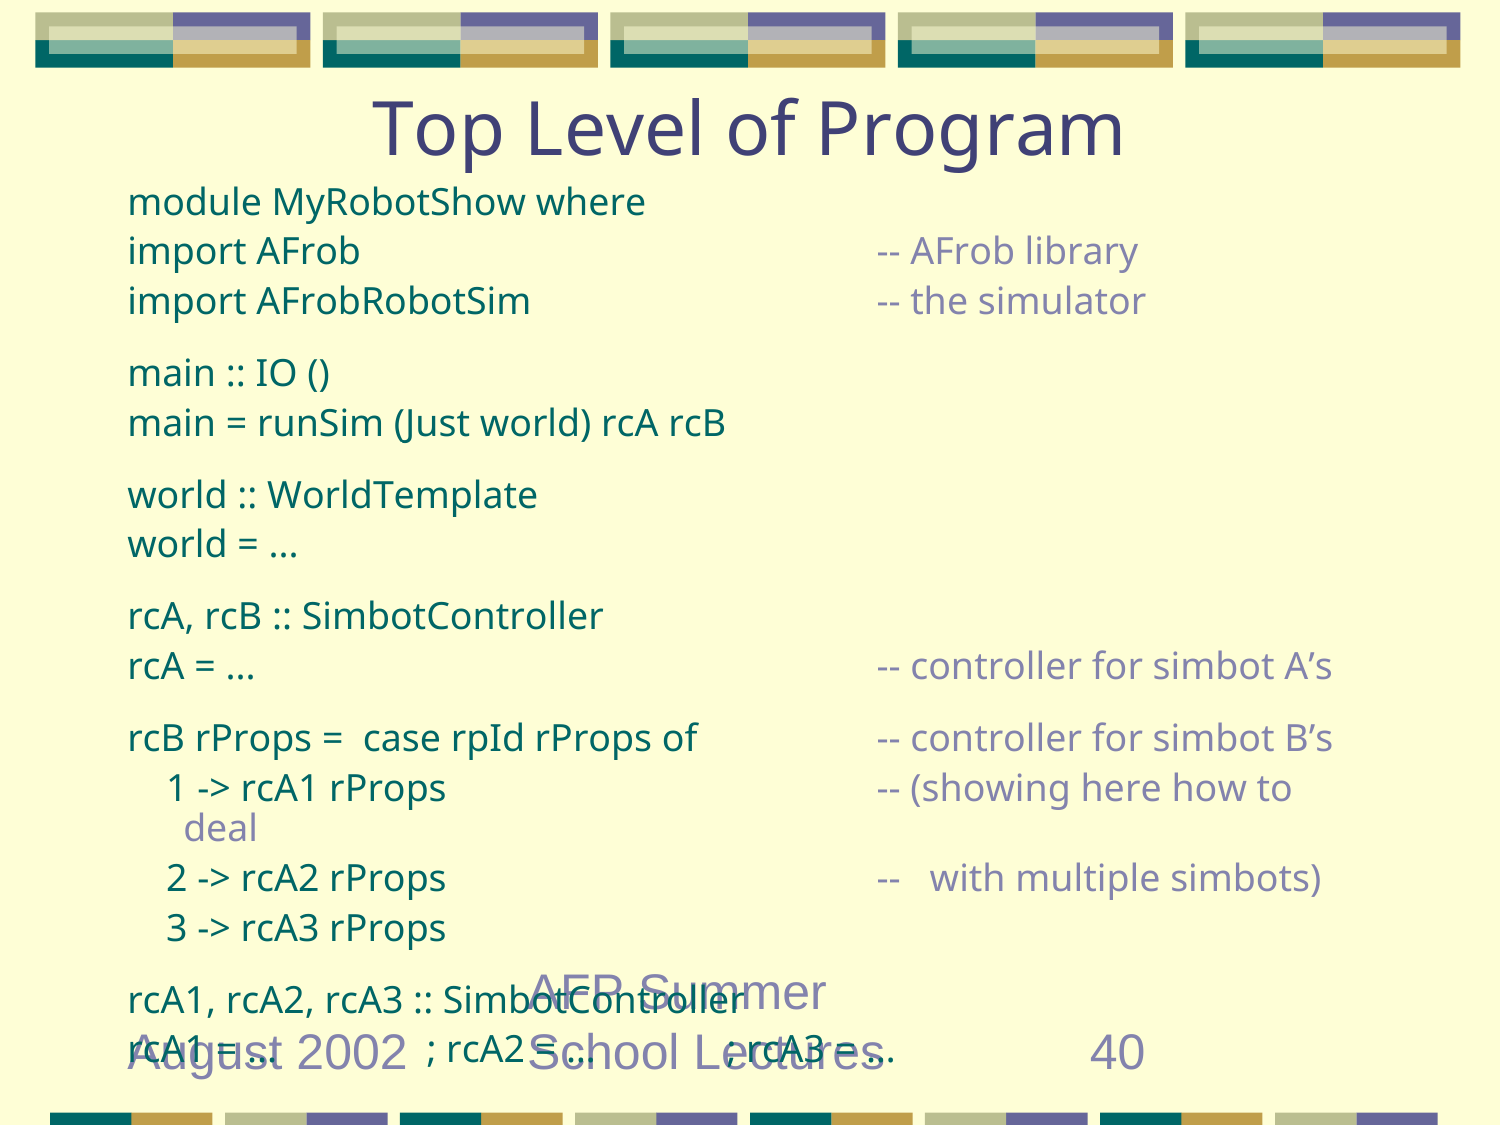

# Top Level of Program
module MyRobotShow where
import AFrob				-- AFrob library
import AFrobRobotSim			-- the simulator
main :: IO ()‏
main = runSim (Just world) rcA rcB
world :: WorldTemplate
world = ...
rcA, rcB :: SimbotController
rcA = ...					-- controller for simbot A’s
rcB rProps = case rpId rProps of		-- controller for simbot B’s
 1 -> rcA1 rProps			-- (showing here how to deal
 2 -> rcA2 rProps			-- with multiple simbots)‏
 3 -> rcA3 rProps
rcA1, rcA2, rcA3 :: SimbotController
rcA1 = ...	; rcA2 = …	; rcA3 = …
August 2002
40